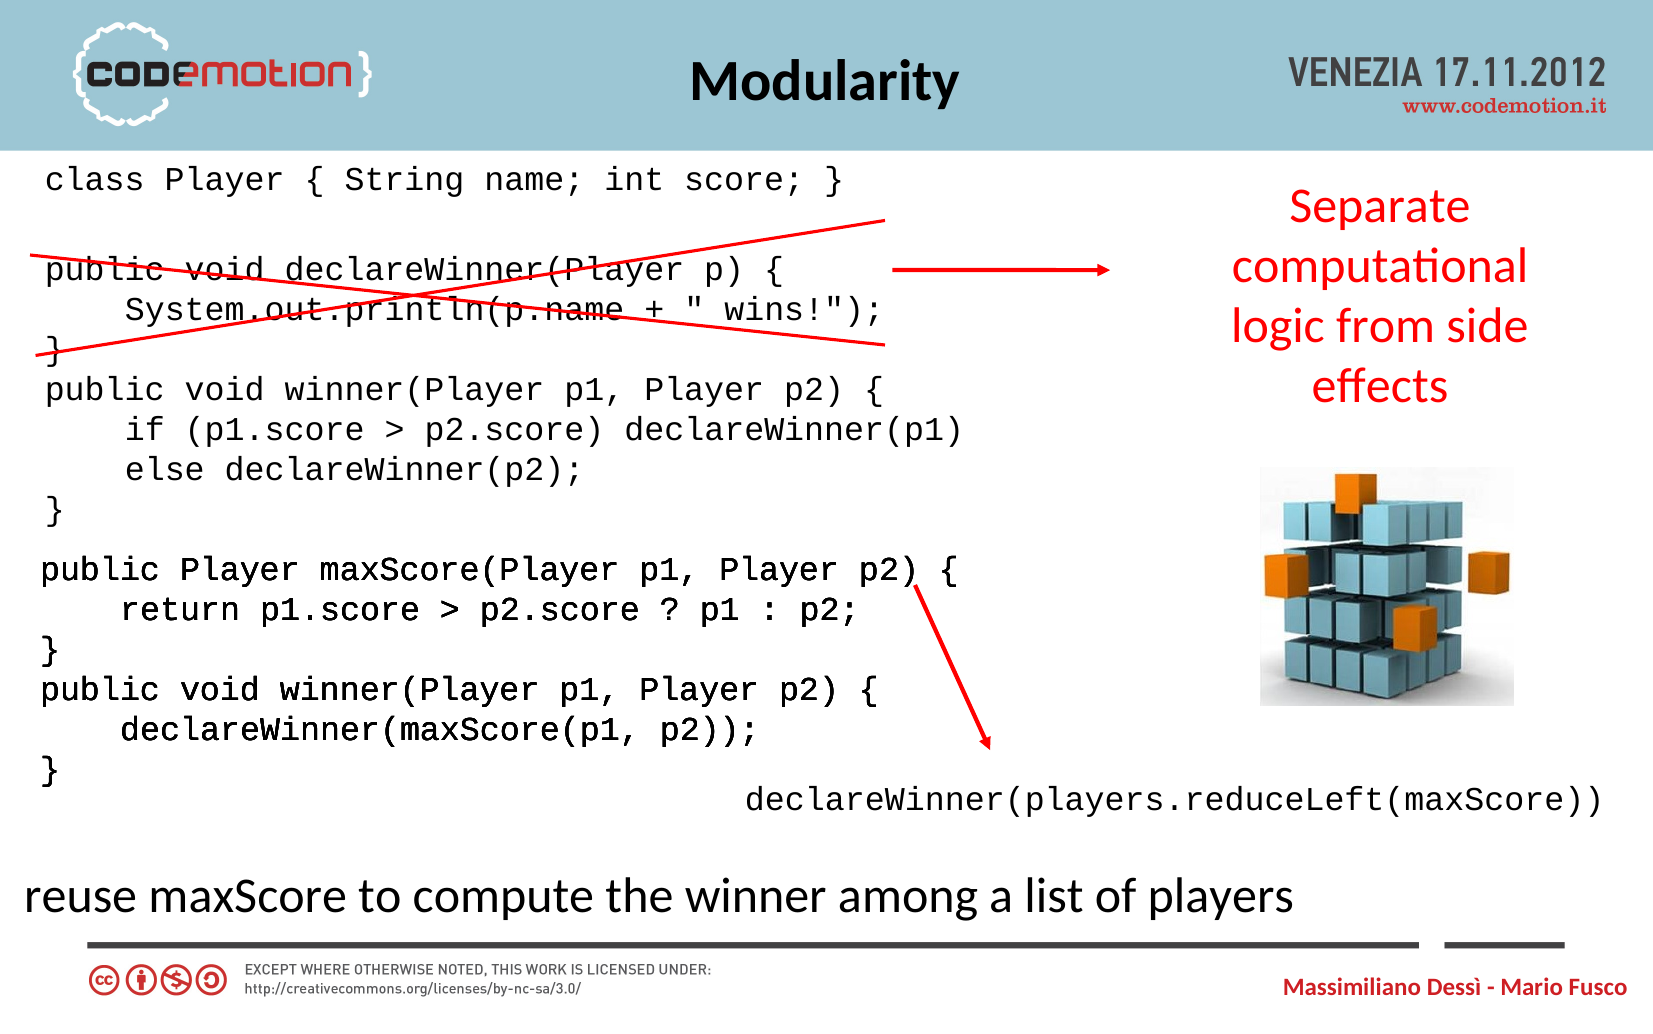

Modularity
class Player { String name; int score; }
Separate computational logic from side effects
public void declareWinner(Player p) {
 System.out.println(p.name + " wins!");
}
public void winner(Player p1, Player p2) {
 if (p1.score > p2.score) declareWinner(p1)
 else declareWinner(p2);
}
public Player maxScore(Player p1, Player p2) {
 return p1.score > p2.score ? p1 : p2;
}
public void winner(Player p1, Player p2) {
 declareWinner(maxScore(p1, p2));
}
public Player maxScore(Player p1, Player p2) {
 return p1.score > p2.score ? p1 : p2;
}
public void winner(Player p1, Player p2) {
 declareWinner(maxScore(p1, p2));
}
public Player maxScore(Player p1, Player p2) {
 return p1.score > p2.score ? p1 : p2;
}
public void winner(Player p1, Player p2) {
 declareWinner(maxScore(p1, p2));
}
public Player maxScore(Player p1, Player p2) {
 return p1.score > p2.score ? p1 : p2;
}
public void winner(Player p1, Player p2) {
 declareWinner(maxScore(p1, p2));
}
declareWinner(players.reduceLeft(maxScore))
reuse maxScore to compute the winner among a list of players